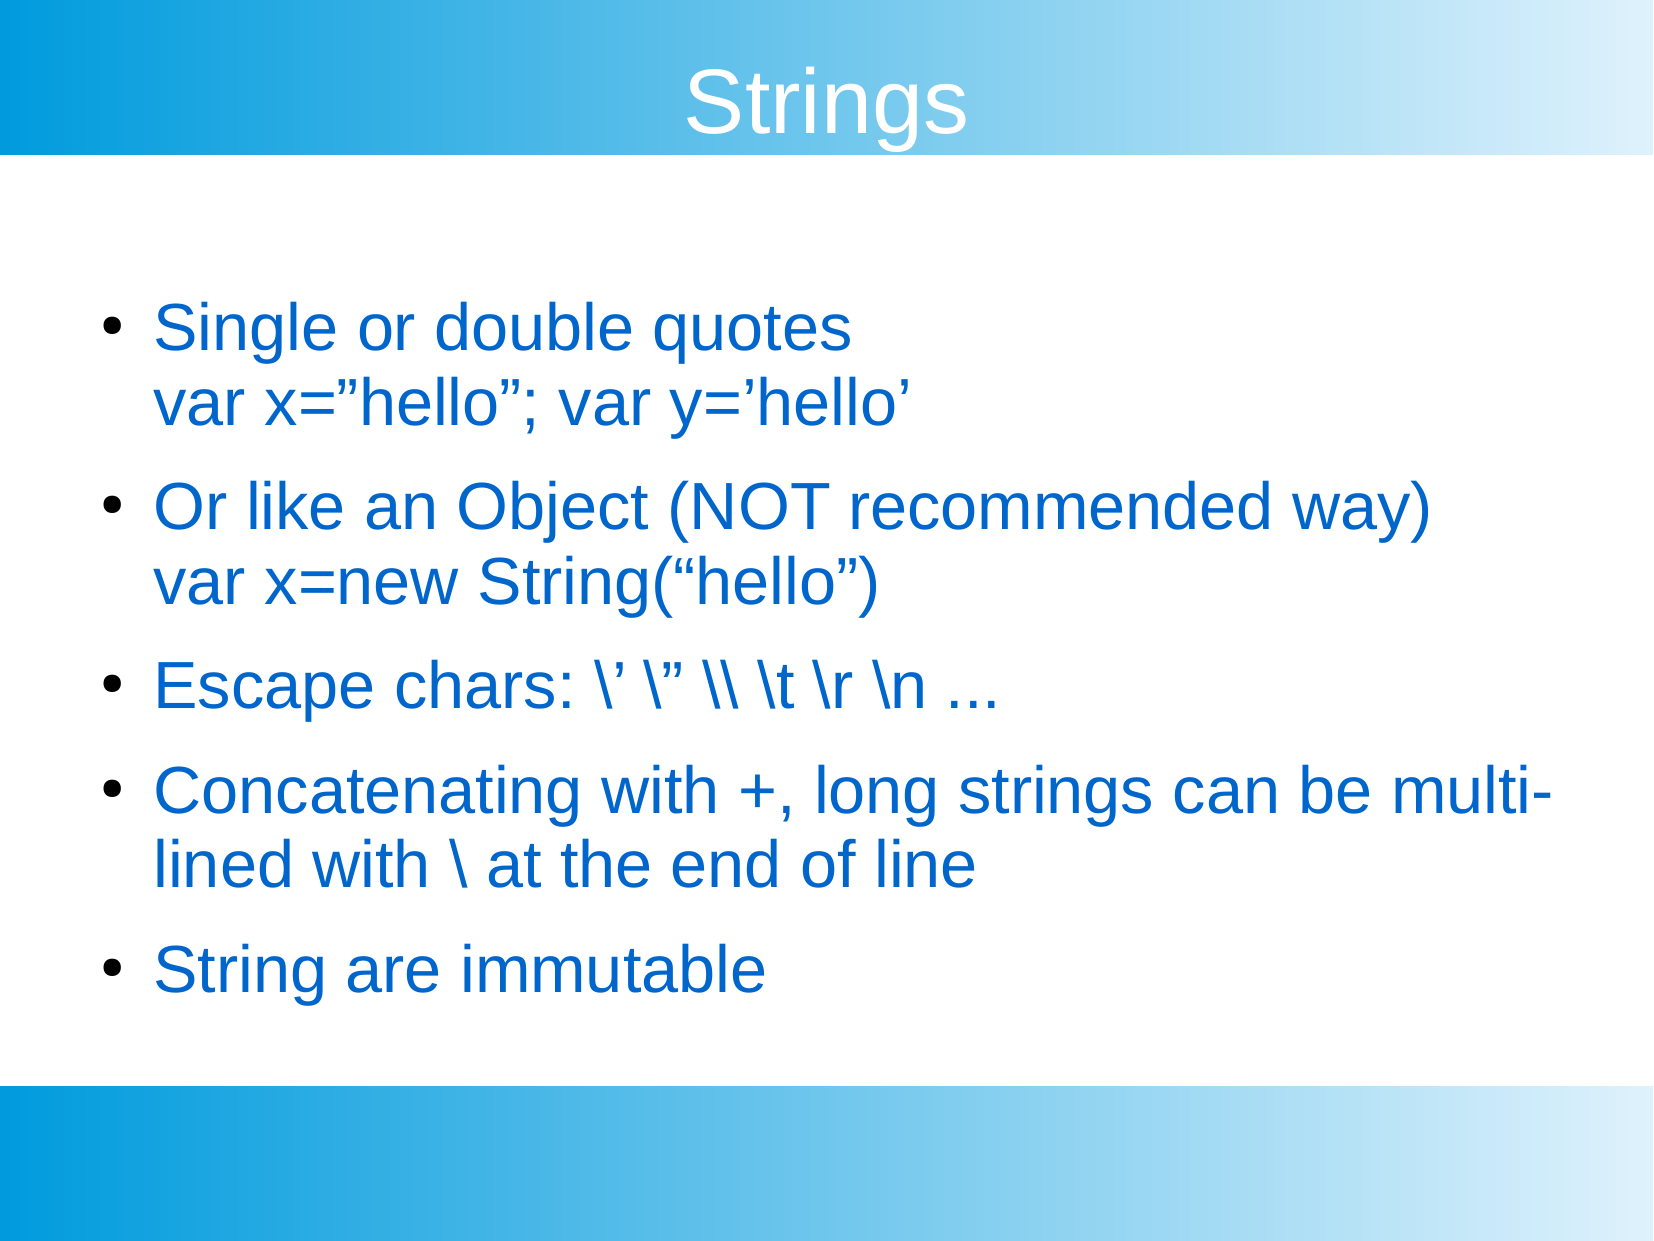

# Strings
Single or double quotes
var x=”hello”; var y=’hello’
Or like an Object (NOT recommended way)
var x=new String(“hello”)
Escape chars: \’ \” \\ \t \r \n ...
Concatenating with +, long strings can be multi-lined with \ at the end of line
String are immutable